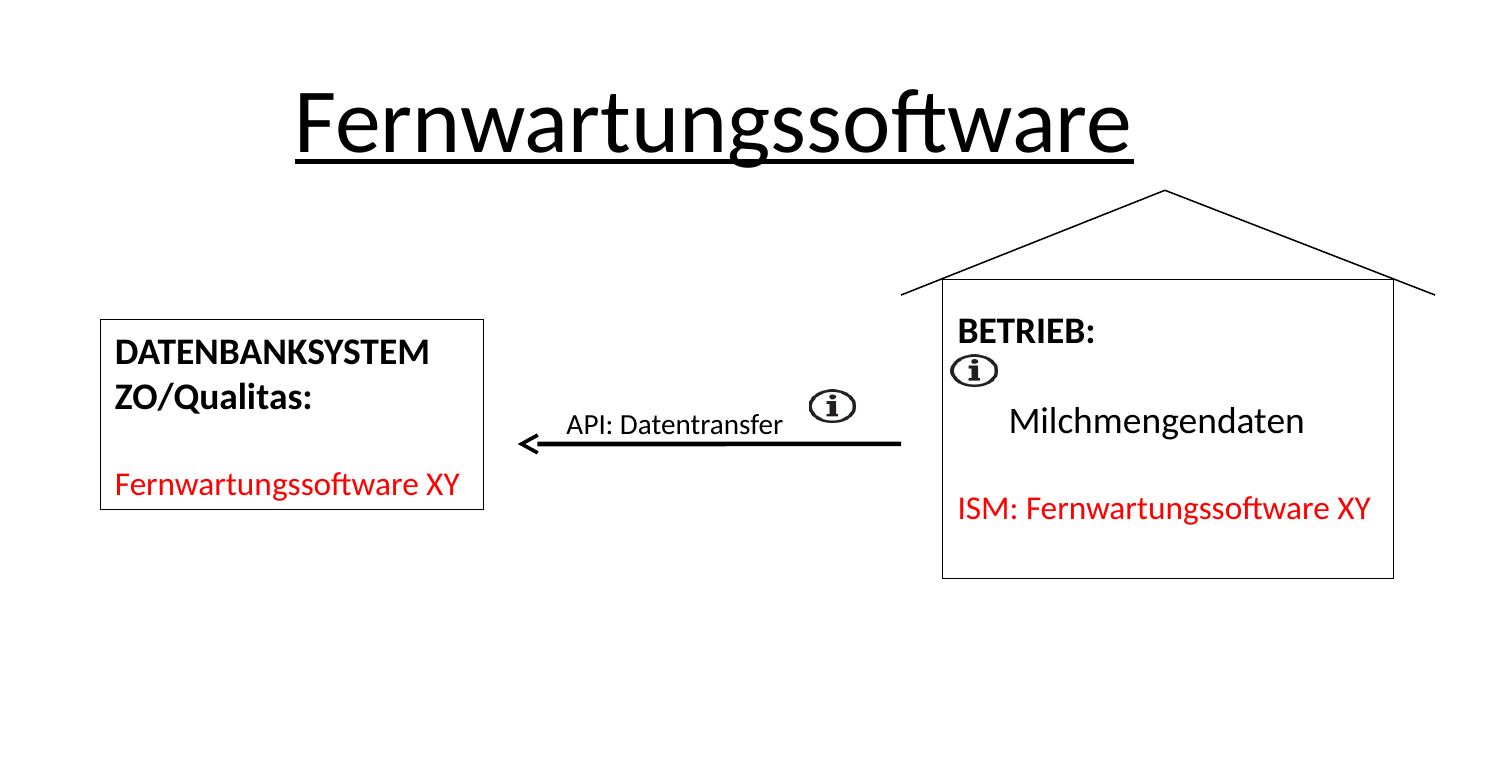

# Fernwartungssoftware
BETRIEB:
 Milchmengendaten
ISM: Fernwartungssoftware XY
DATENBANKSYSTEM ZO/Qualitas:
Fernwartungssoftware XY
API: Datentransfer